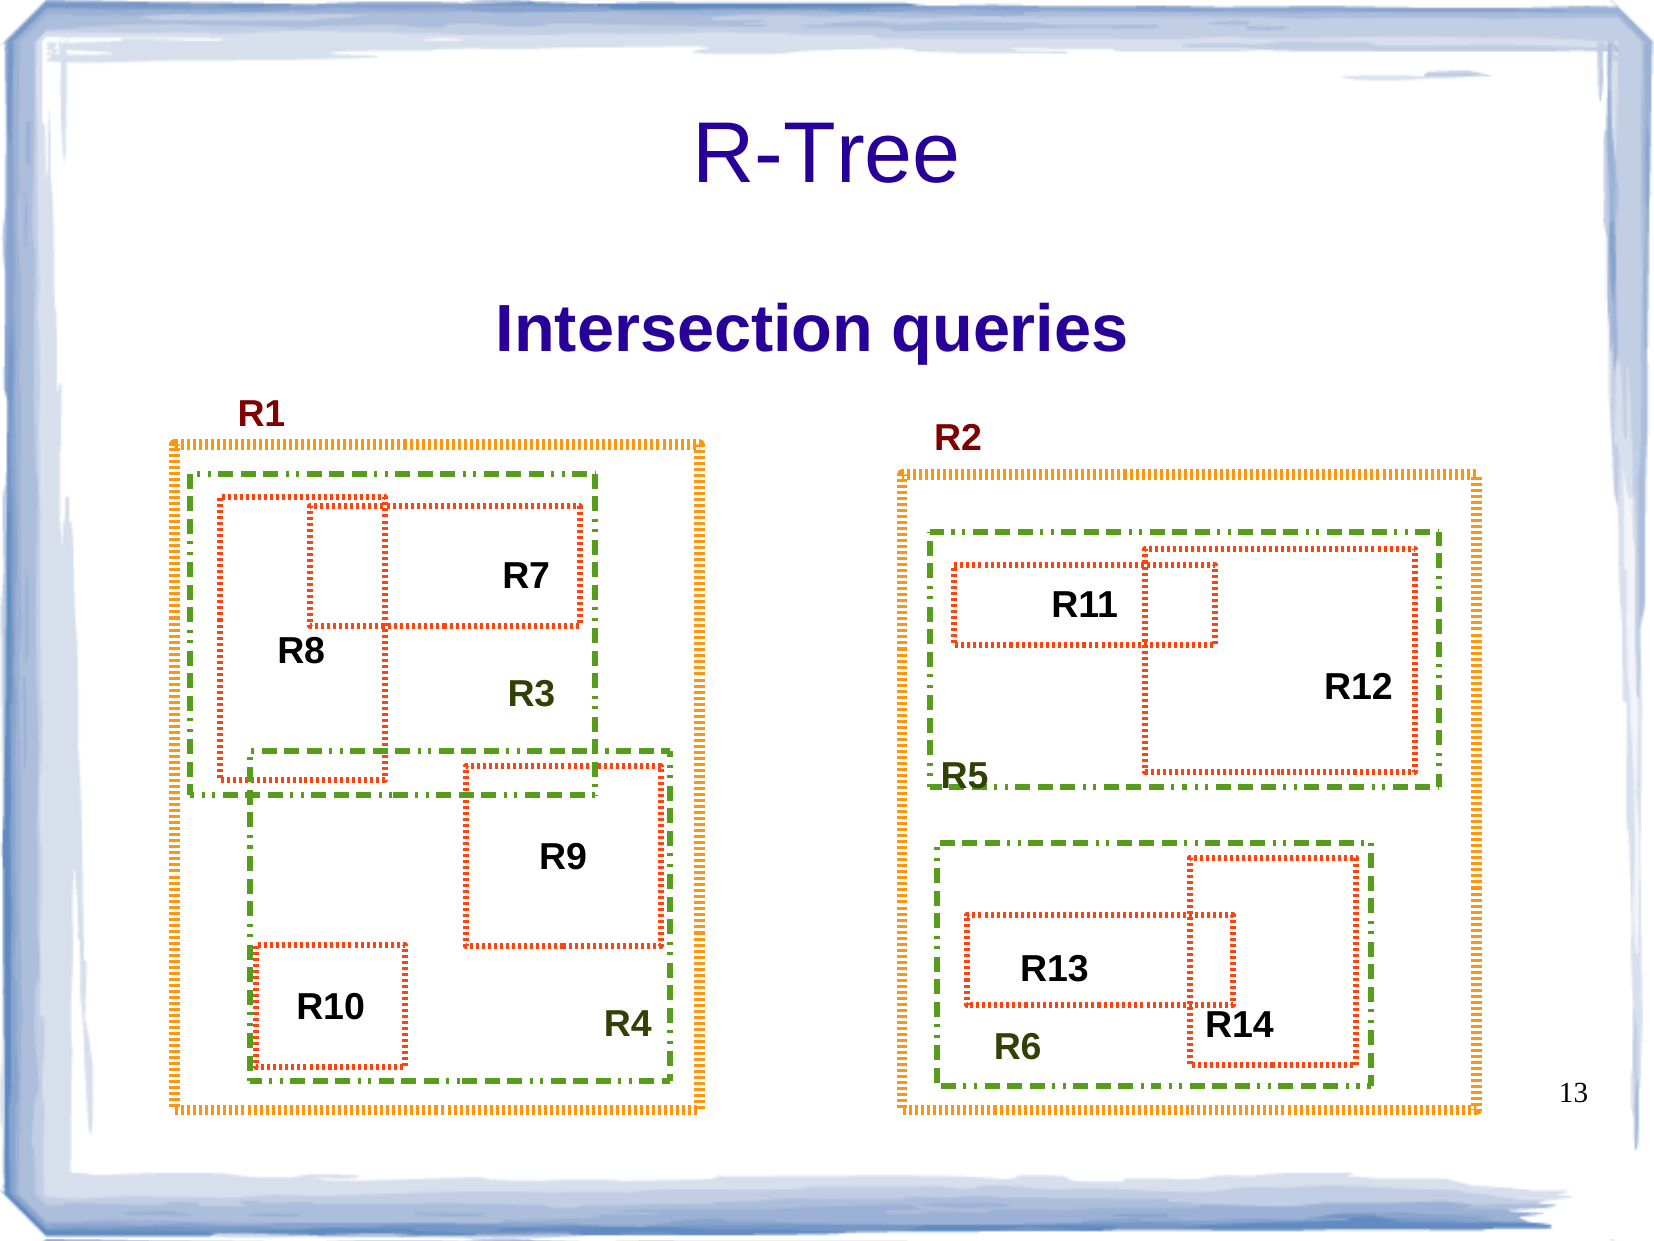

# R-Tree
Intersection queries
R1
R2
R7
R11
R8
R12
R3
R5
R9
R13
R10
R4
R14
R6
13